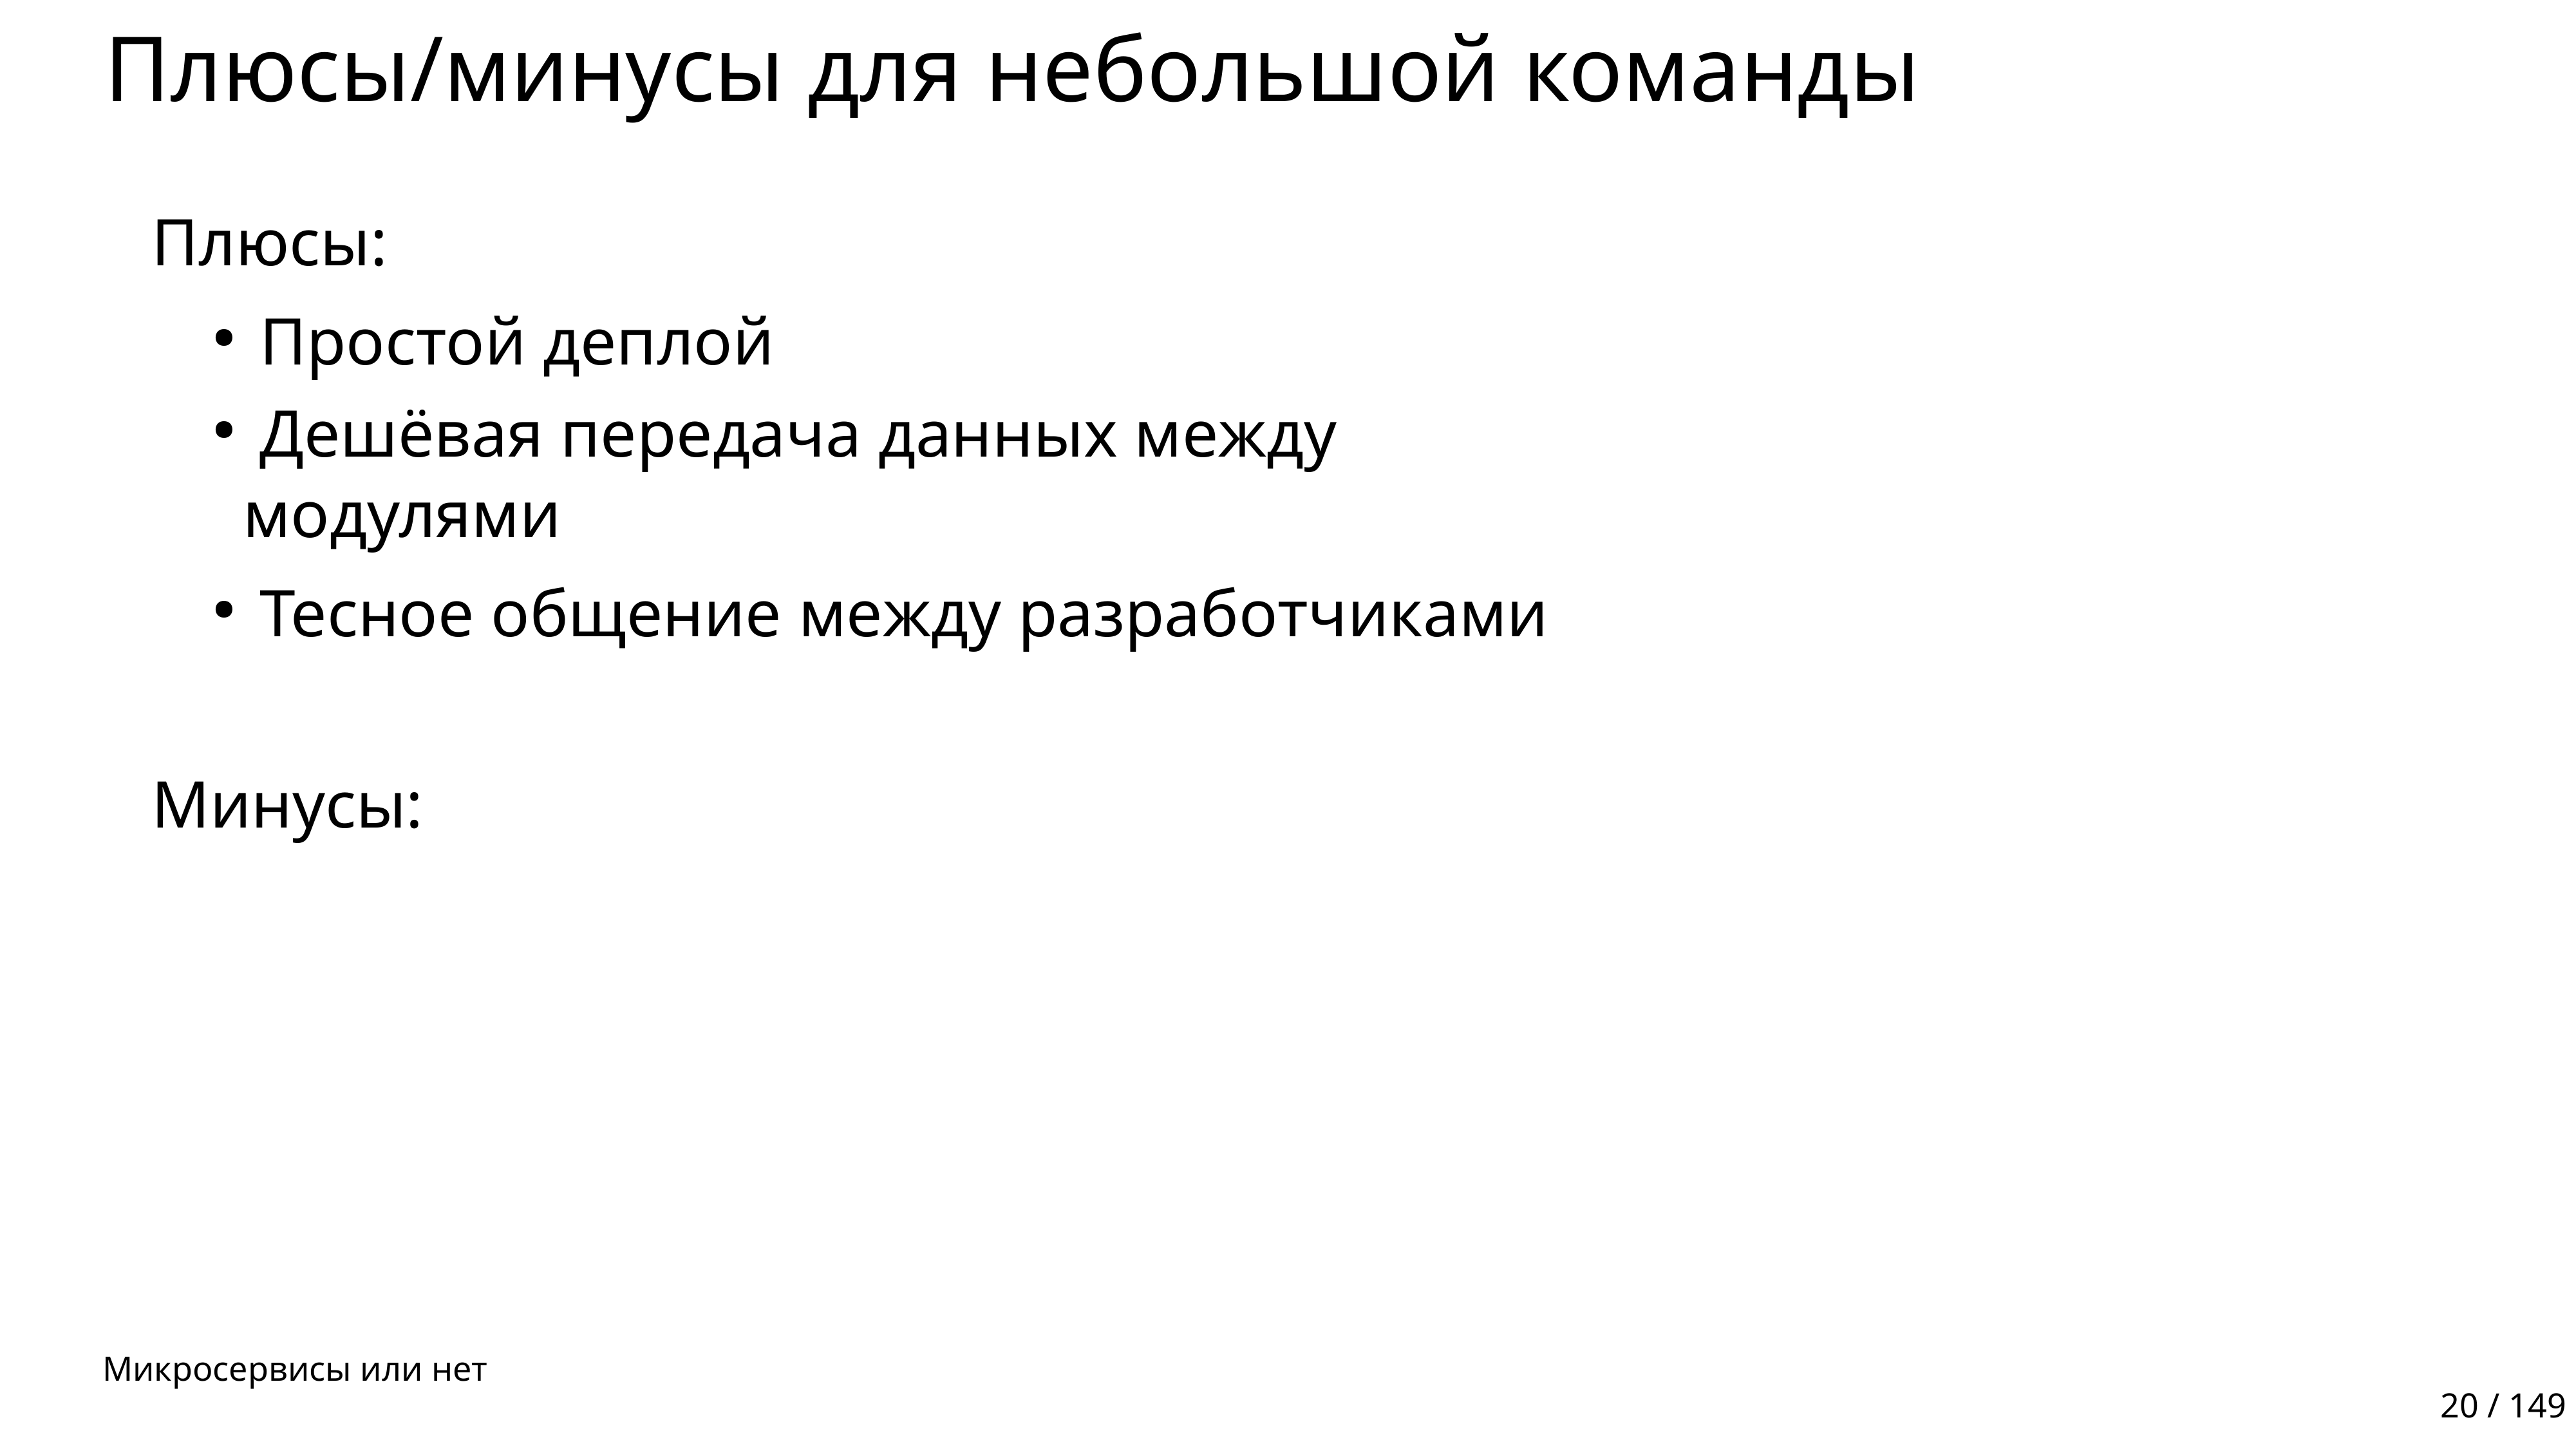

Плюсы/минусы для небольшой команды
# Плюсы:
 Простой деплой
 Дешёвая передача данных между модулями
 Тесное общение между разработчиками
Минусы:
Микросервисы или нет